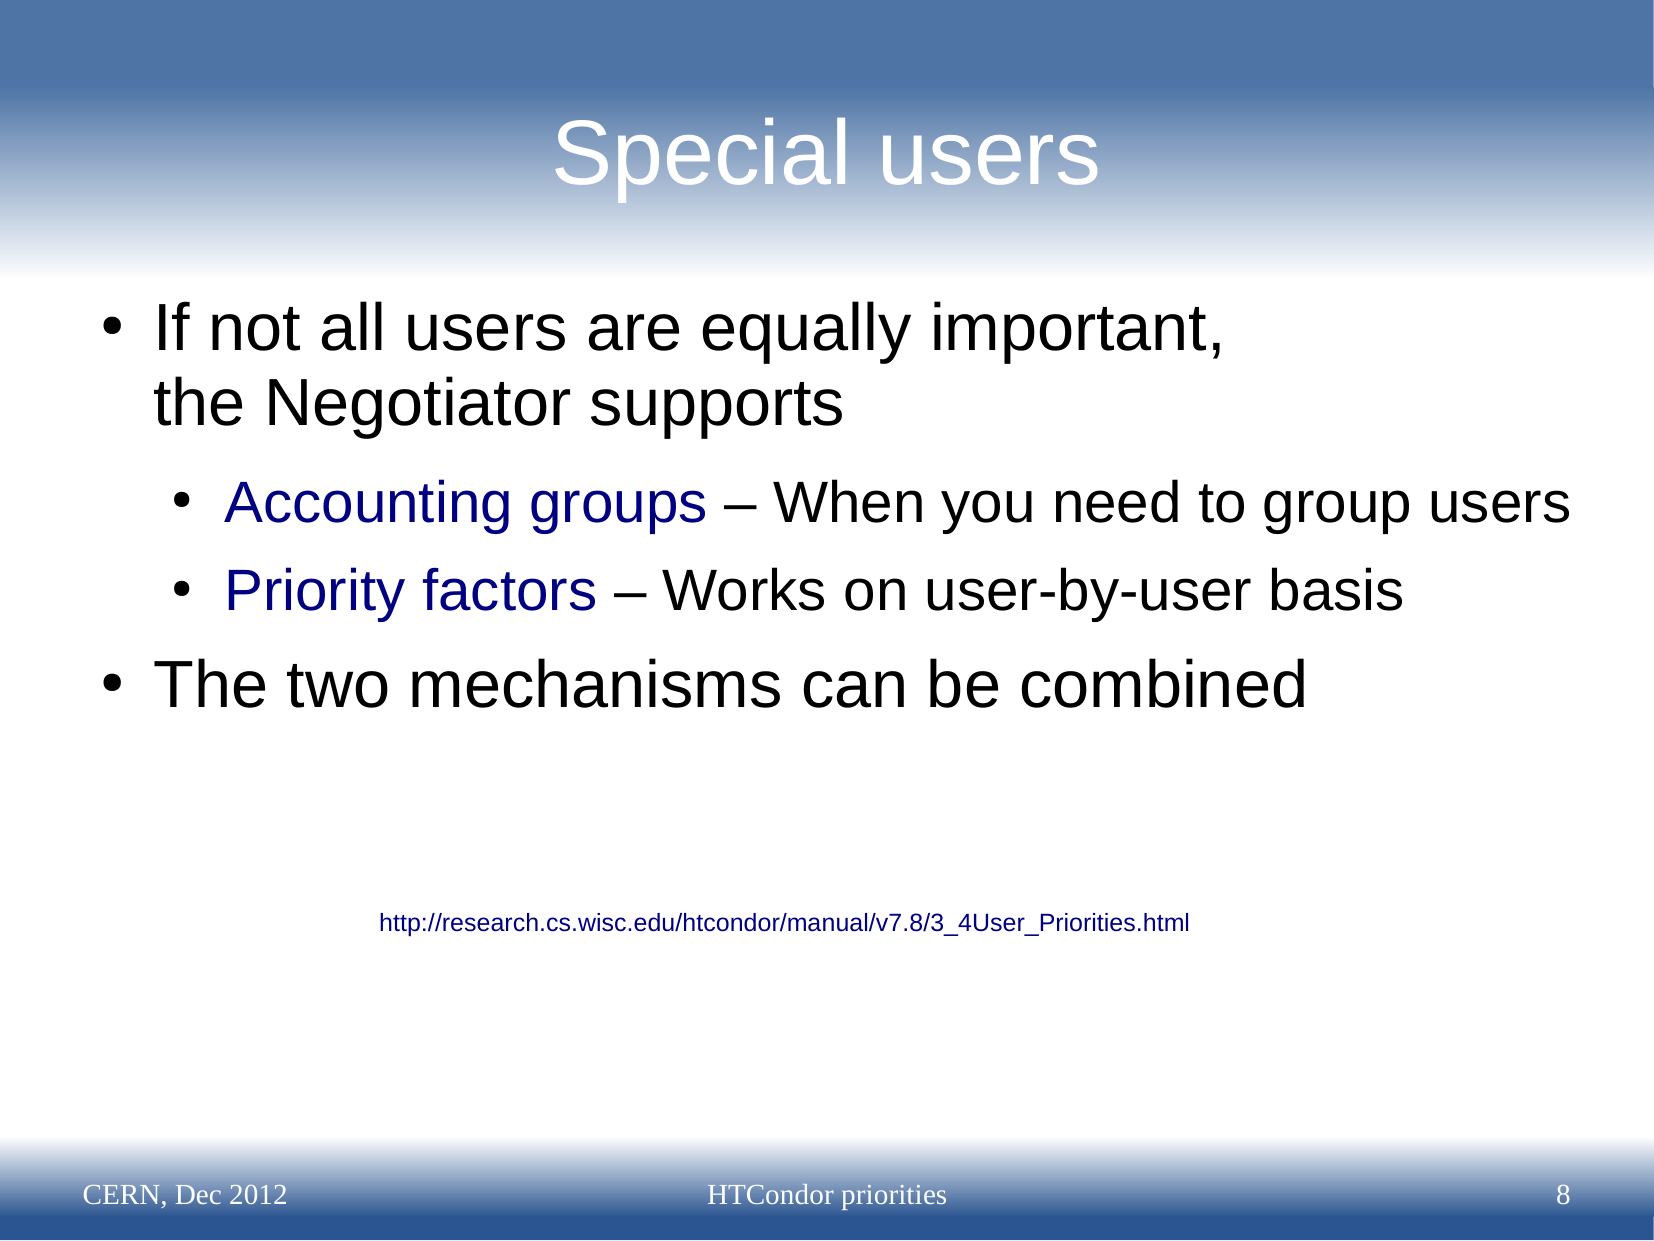

# Special users
If not all users are equally important,
the Negotiator supports
Accounting groups – When you need to group users
Priority factors – Works on user-by-user basis
The two mechanisms can be combined
http://research.cs.wisc.edu/htcondor/manual/v7.8/3_4User_Priorities.html
CERN, Dec 2012
HTCondor priorities
8